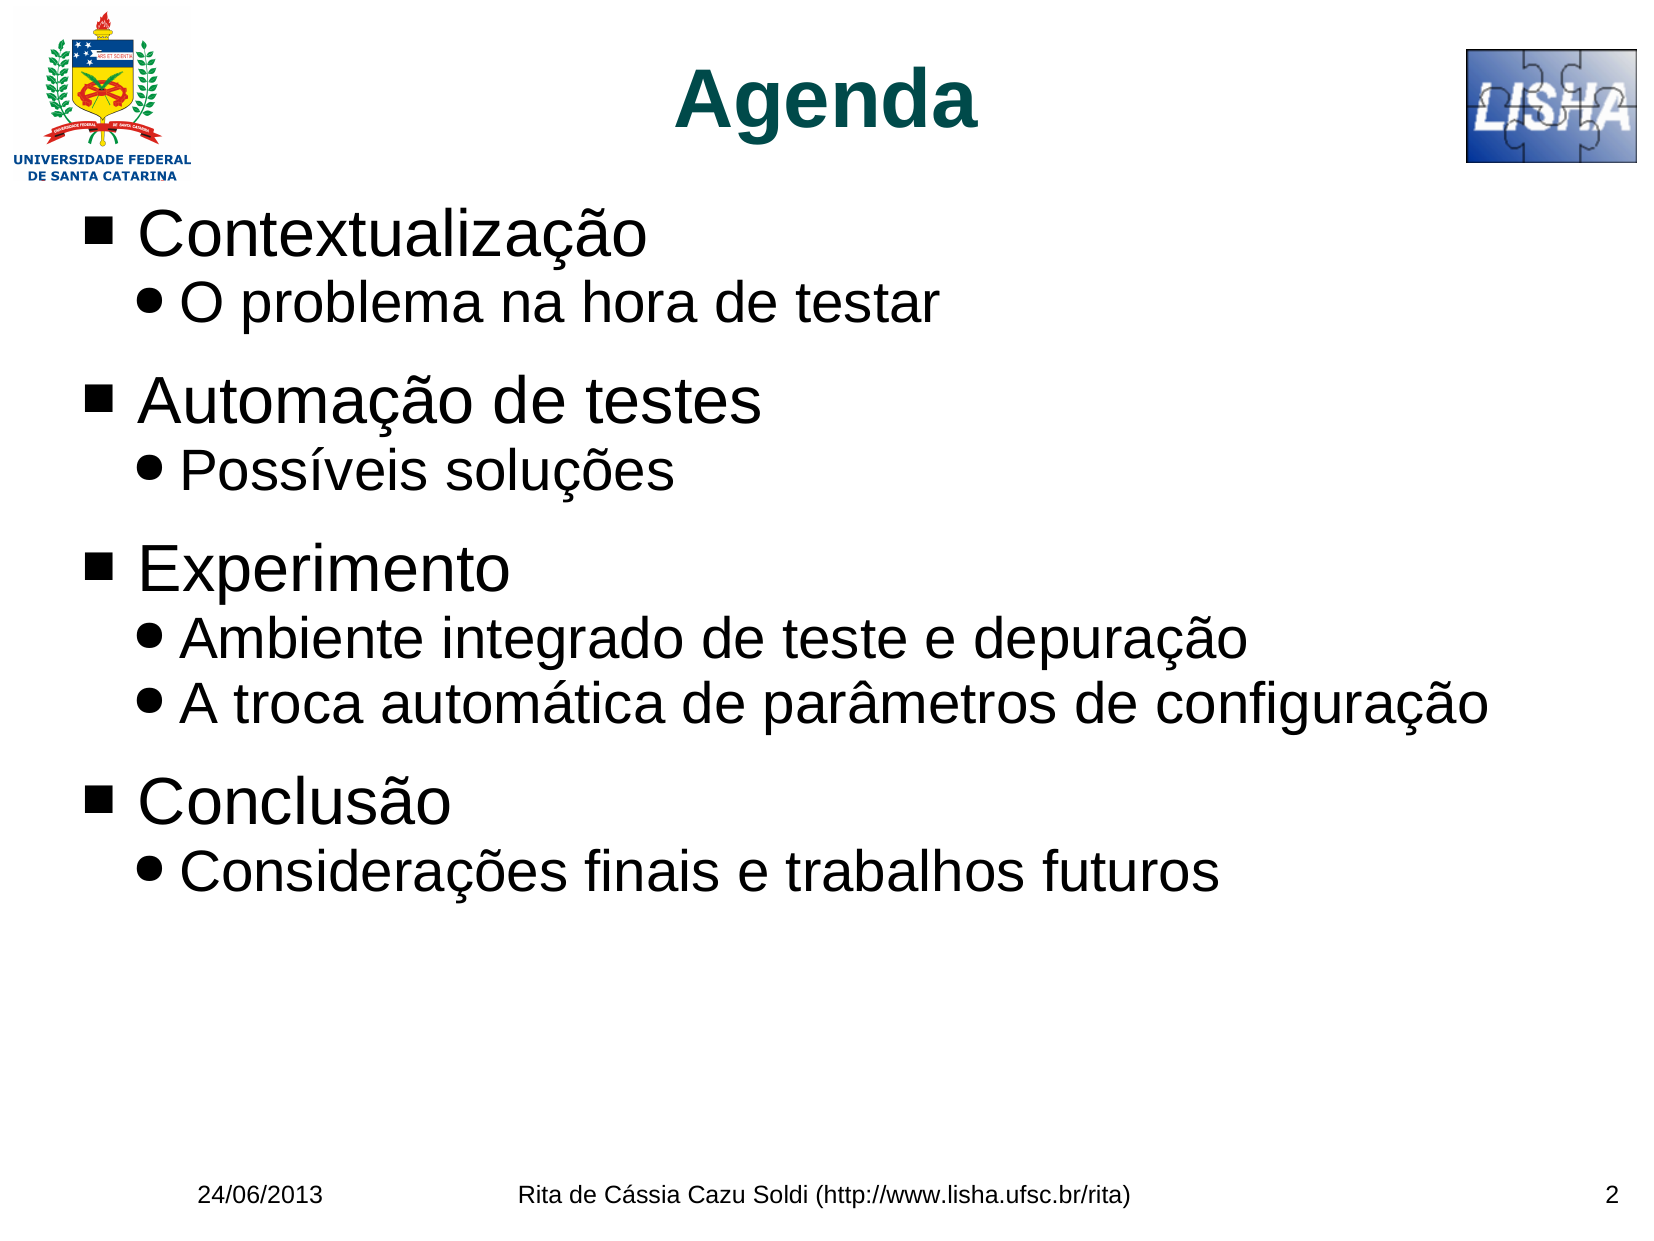

# Agenda
Contextualização
O problema na hora de testar
Automação de testes
Possíveis soluções
Experimento
Ambiente integrado de teste e depuração
A troca automática de parâmetros de configuração
Conclusão
Considerações finais e trabalhos futuros